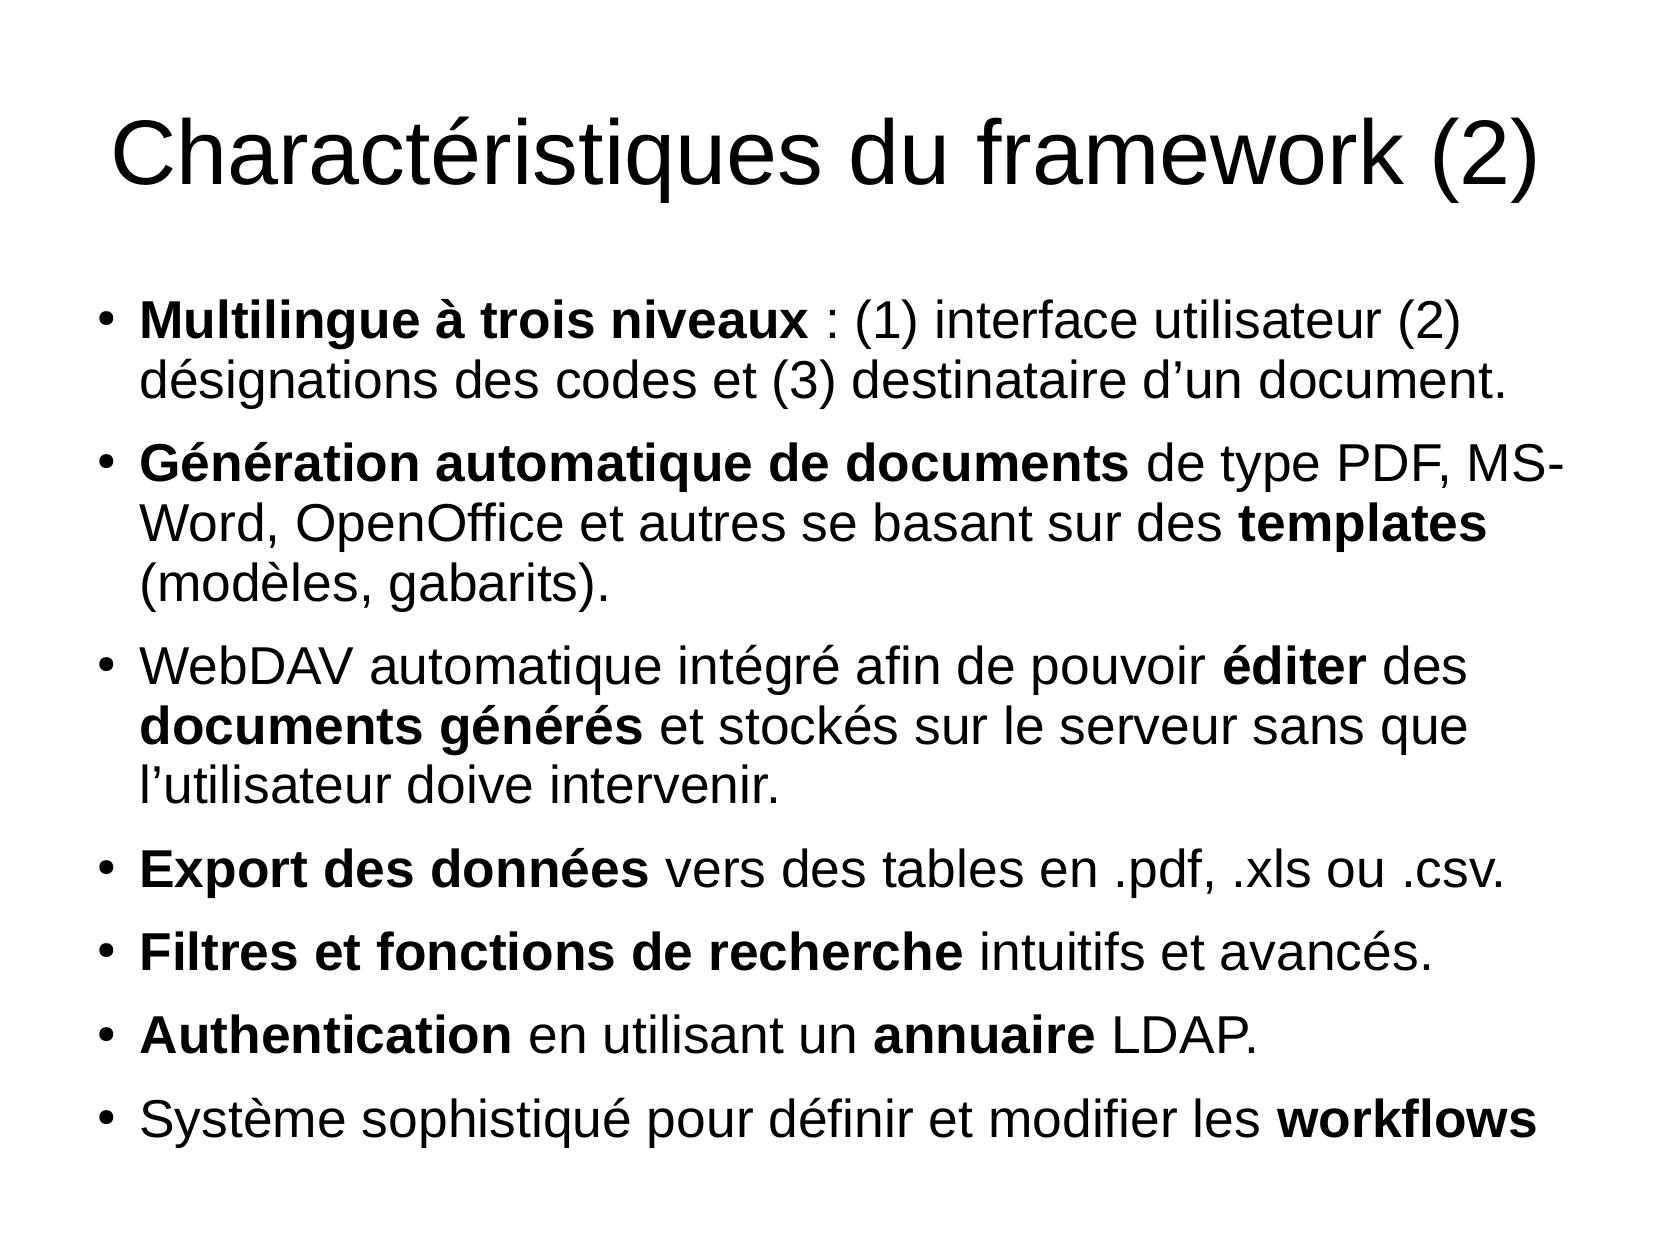

# Charactéristiques du framework (2)
Multilingue à trois niveaux : (1) interface utilisateur (2) désignations des codes et (3) destinataire d’un document.
Génération automatique de documents de type PDF, MS-Word, OpenOffice et autres se basant sur des templates (modèles, gabarits).
WebDAV automatique intégré afin de pouvoir éditer des documents générés et stockés sur le serveur sans que l’utilisateur doive intervenir.
Export des données vers des tables en .pdf, .xls ou .csv.
Filtres et fonctions de recherche intuitifs et avancés.
Authentication en utilisant un annuaire LDAP.
Système sophistiqué pour définir et modifier les workflows